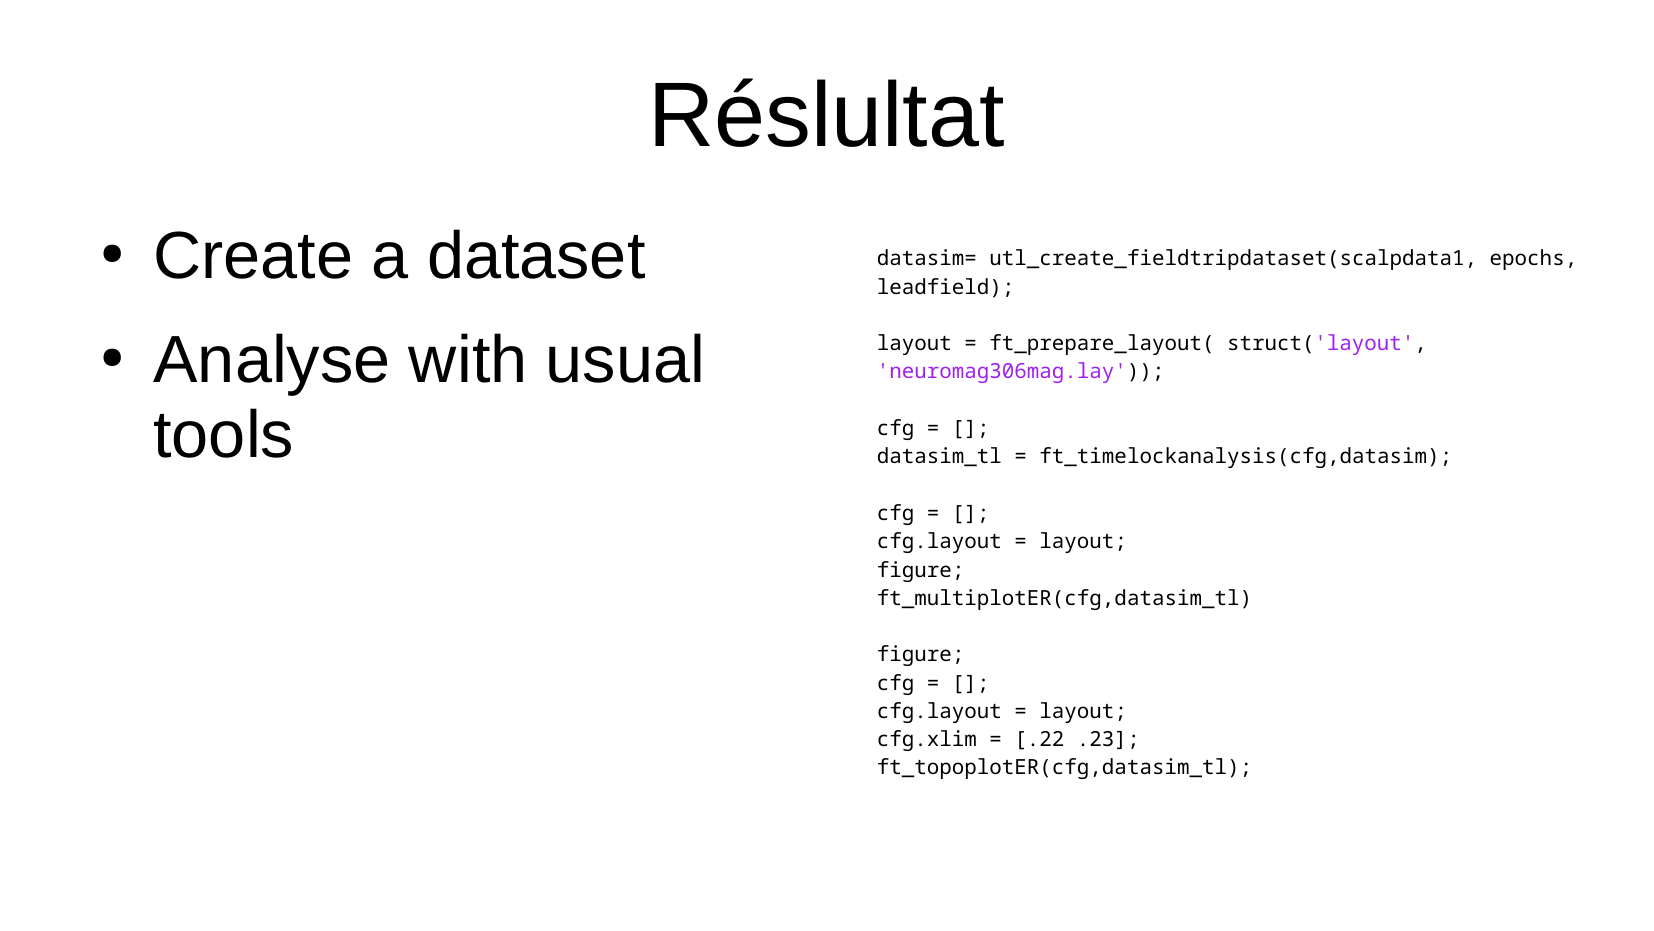

# Réslultat
Create a dataset
Analyse with usual tools
datasim= utl_create_fieldtripdataset(scalpdata1, epochs, leadfield);
layout = ft_prepare_layout( struct('layout', 'neuromag306mag.lay'));
cfg = [];
datasim_tl = ft_timelockanalysis(cfg,datasim);
cfg = [];
cfg.layout = layout;
figure;
ft_multiplotER(cfg,datasim_tl)
figure;
cfg = [];
cfg.layout = layout;
cfg.xlim = [.22 .23];
ft_topoplotER(cfg,datasim_tl);